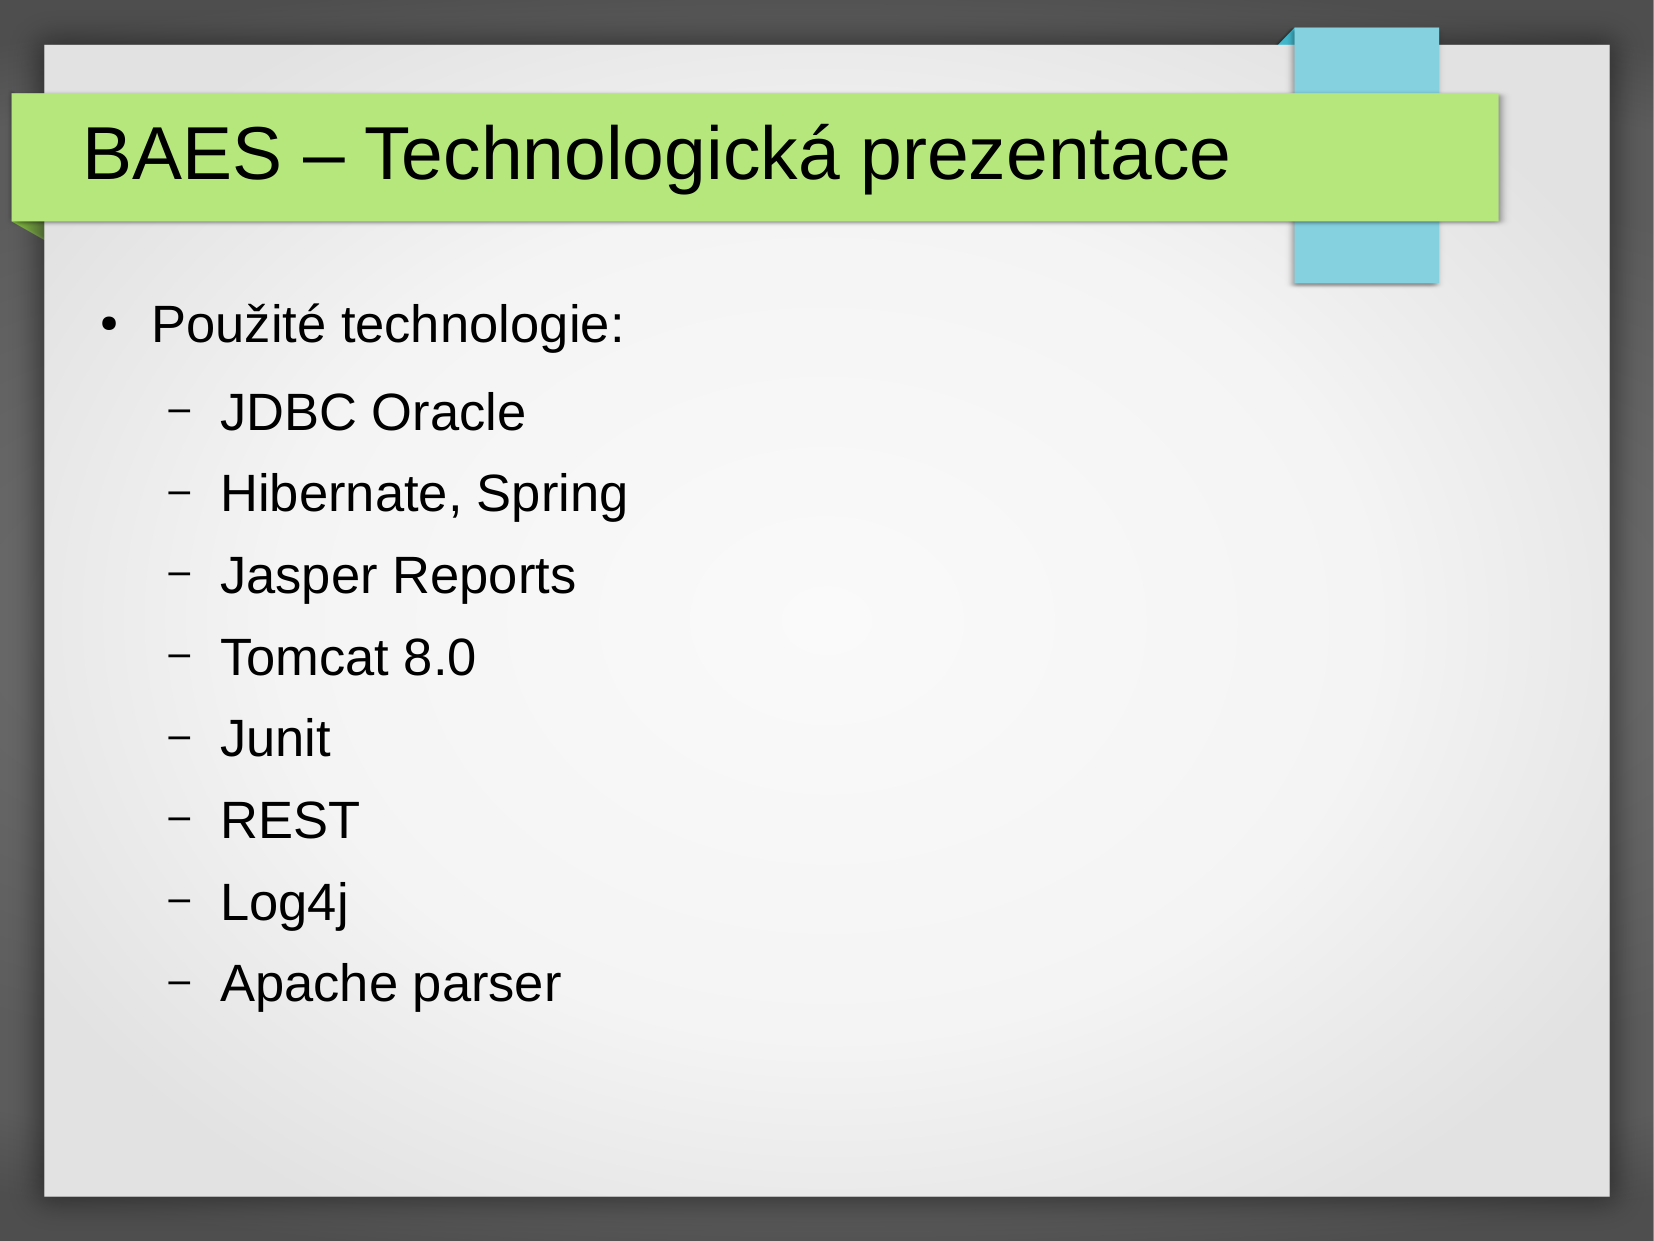

# BAES – Technologická prezentace
Použité technologie:
JDBC Oracle
Hibernate, Spring
Jasper Reports
Tomcat 8.0
Junit
REST
Log4j
Apache parser